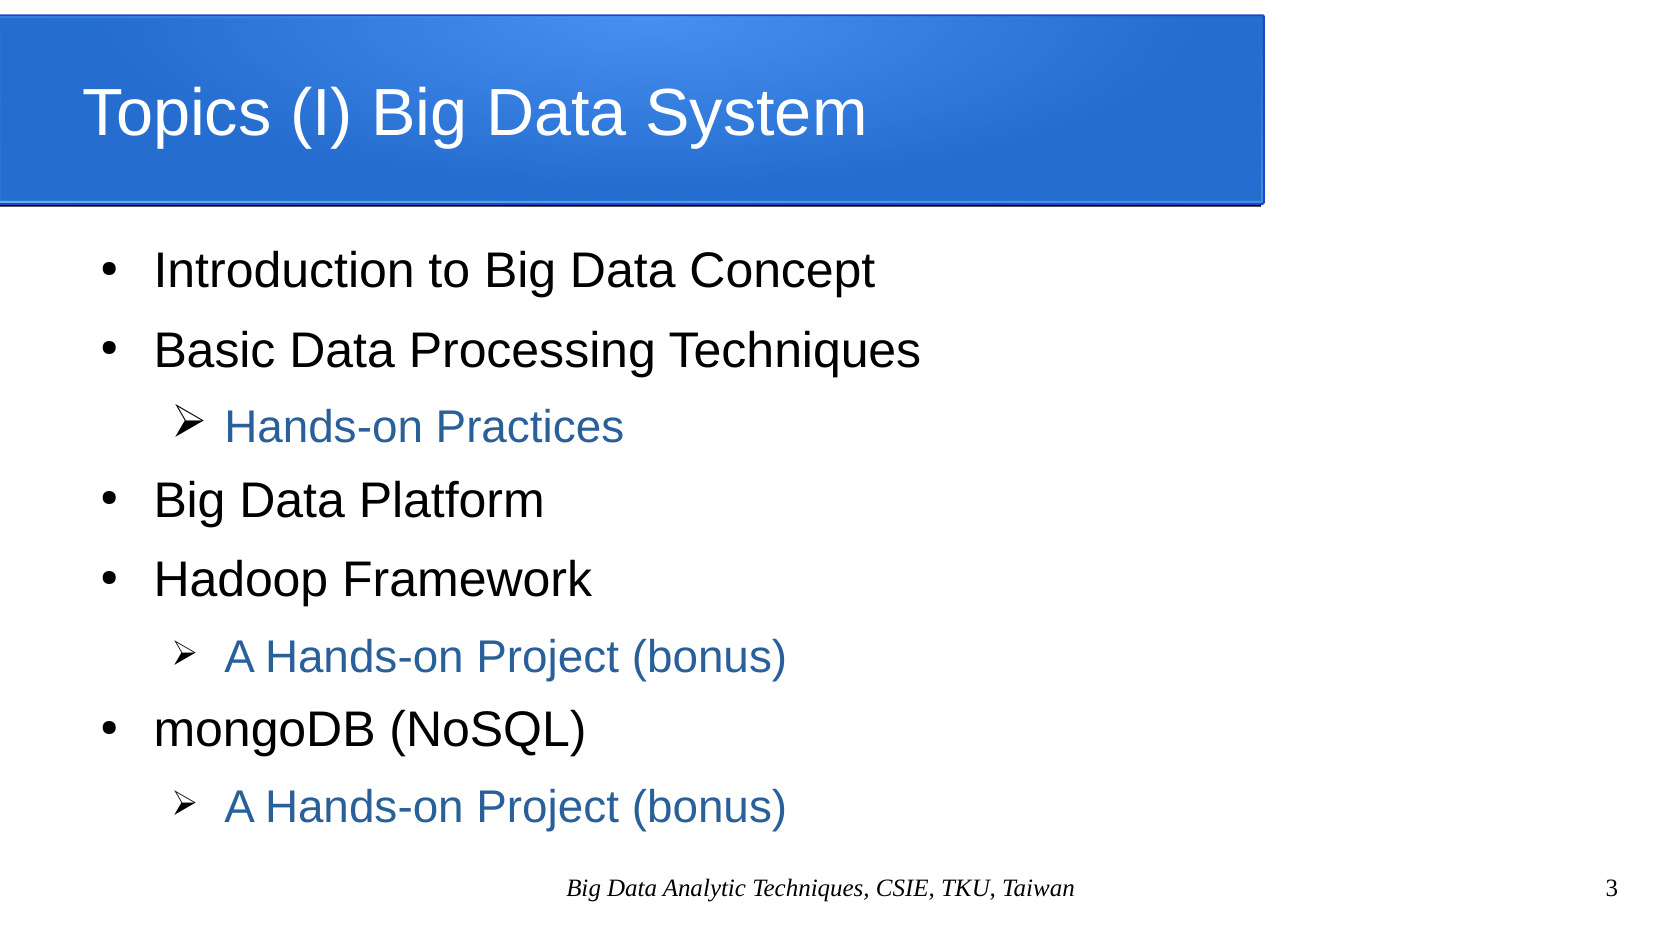

# Topics (I) Big Data System
Introduction to Big Data Concept
Basic Data Processing Techniques
Hands-on Practices
Big Data Platform
Hadoop Framework
A Hands-on Project (bonus)
mongoDB (NoSQL)
A Hands-on Project (bonus)
Big Data Analytic Techniques, CSIE, TKU, Taiwan
3